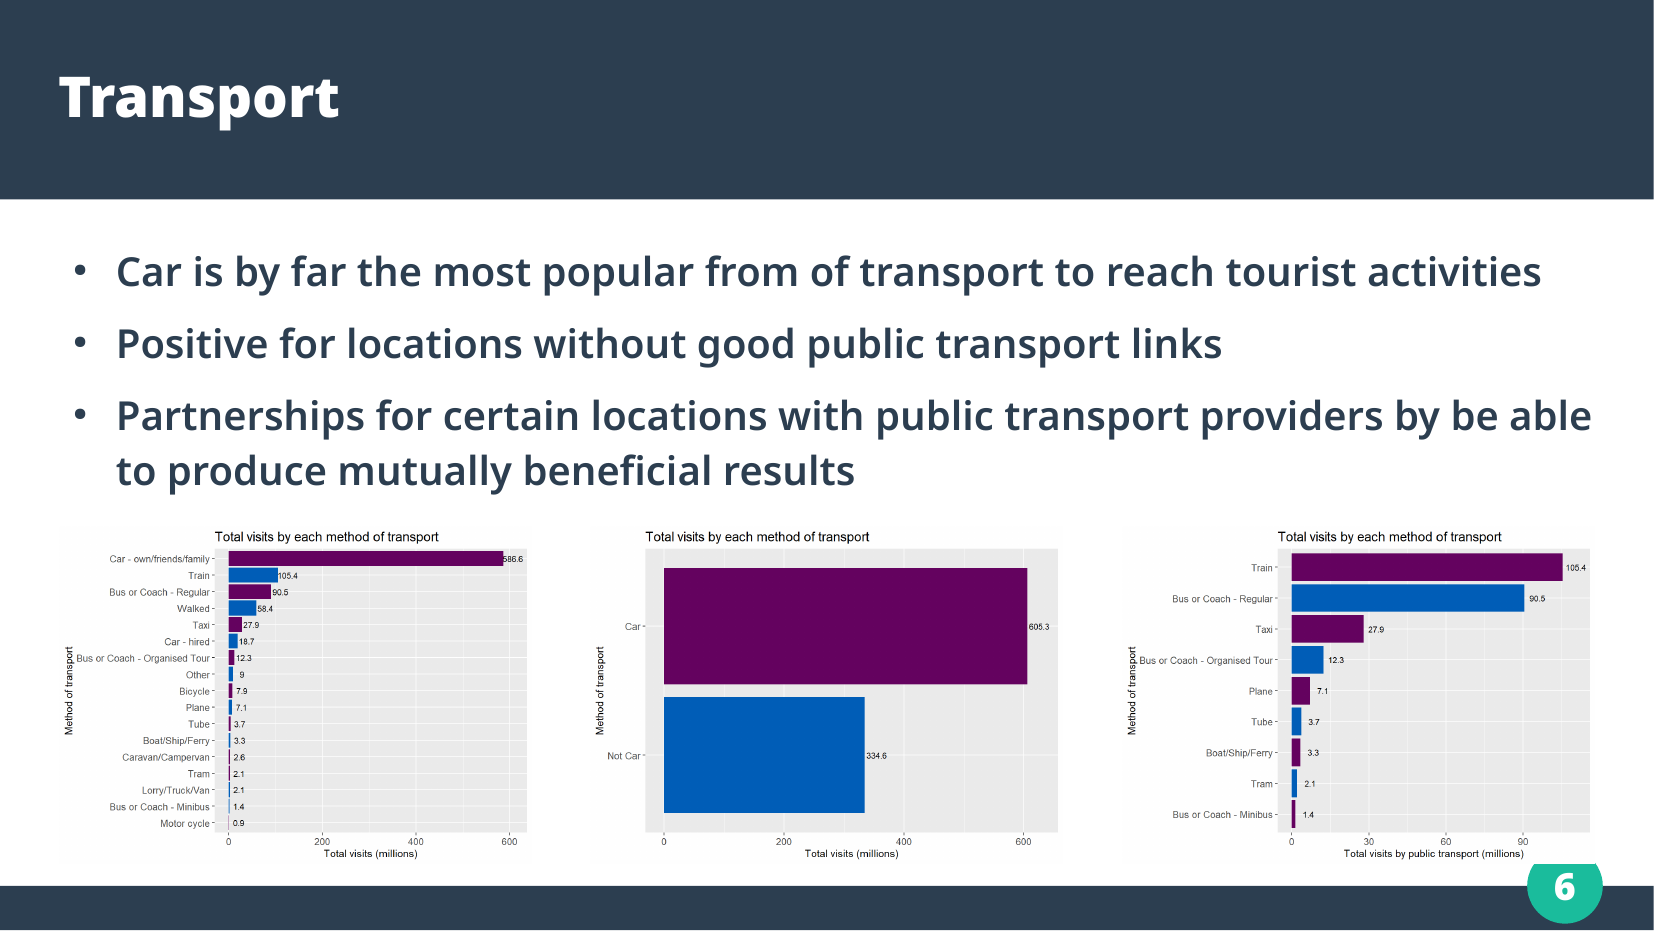

# Transport
Car is by far the most popular from of transport to reach tourist activities
Positive for locations without good public transport links
Partnerships for certain locations with public transport providers by be able to produce mutually beneficial results